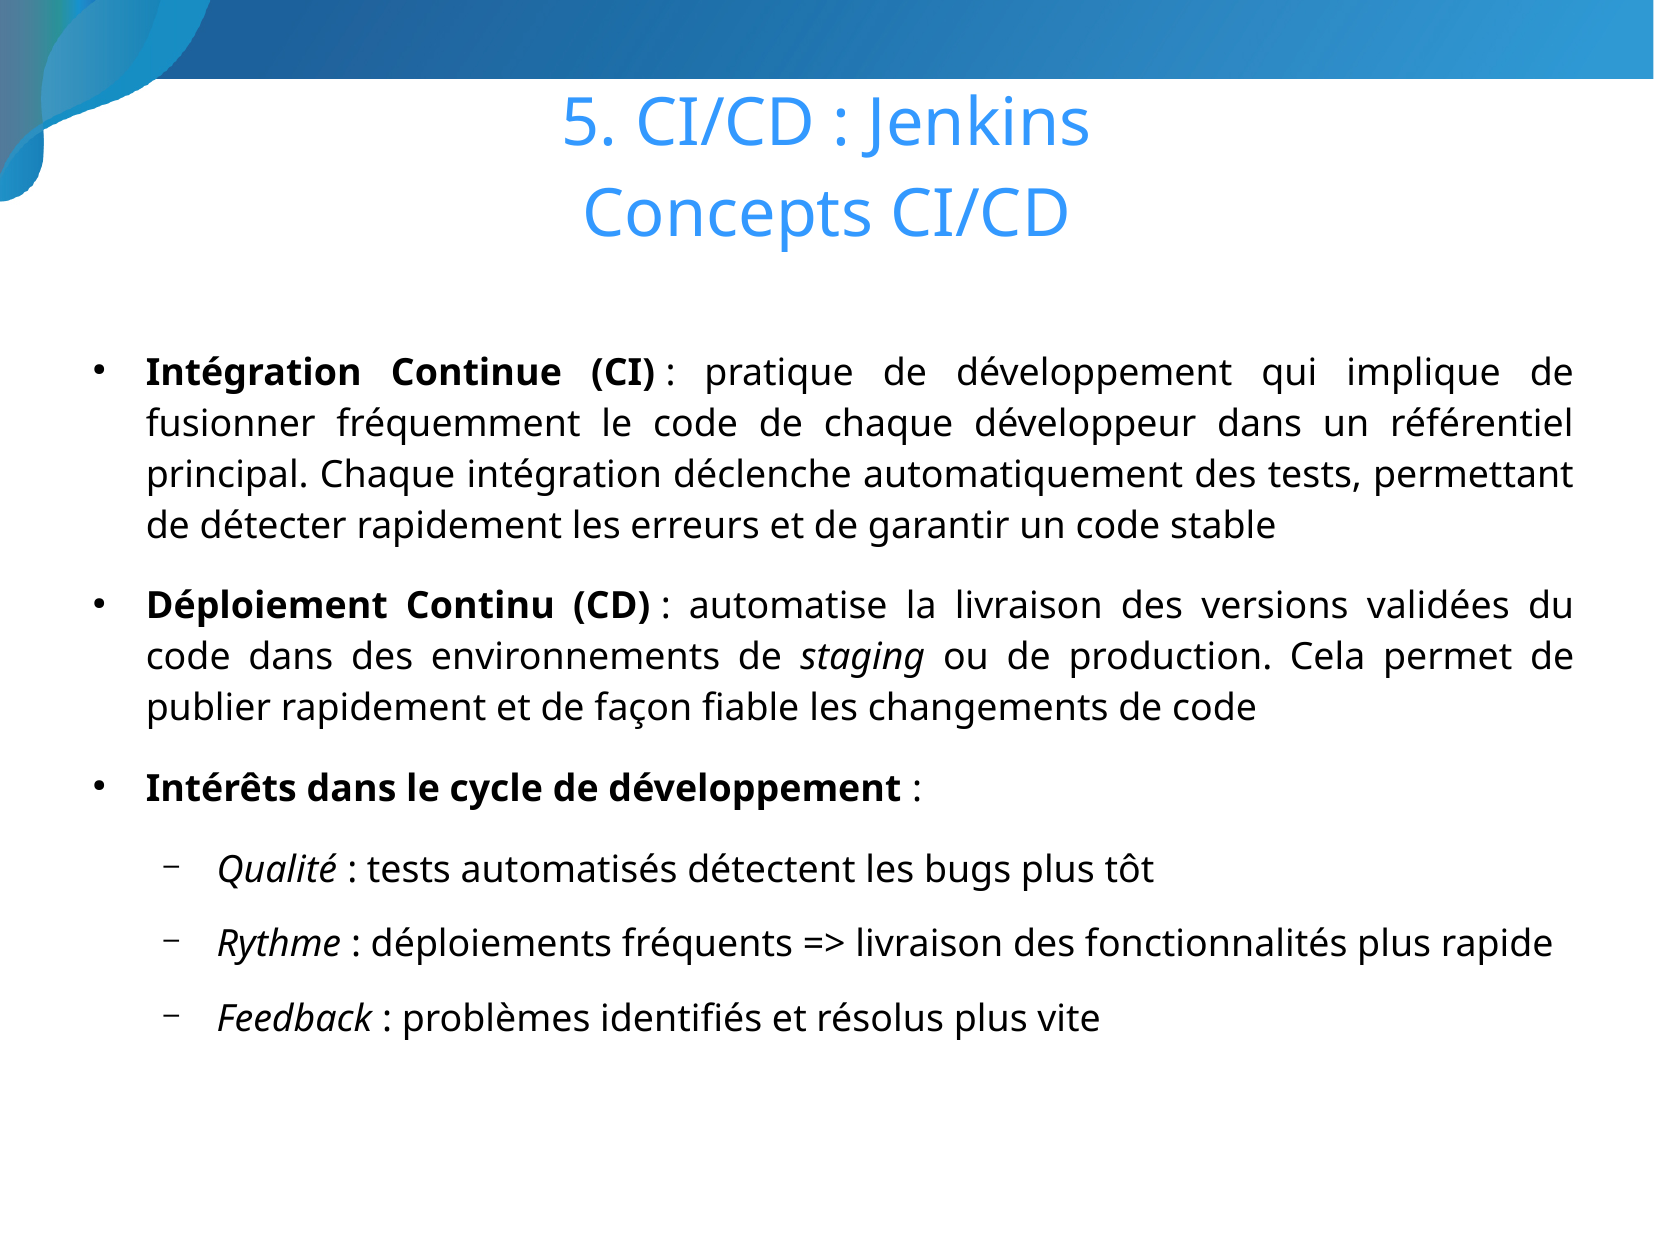

5. CI/CD : Jenkins
Concepts CI/CD
# Intégration Continue (CI) : pratique de développement qui implique de fusionner fréquemment le code de chaque développeur dans un référentiel principal. Chaque intégration déclenche automatiquement des tests, permettant de détecter rapidement les erreurs et de garantir un code stable
Déploiement Continu (CD) : automatise la livraison des versions validées du code dans des environnements de staging ou de production. Cela permet de publier rapidement et de façon fiable les changements de code
Intérêts dans le cycle de développement :
Qualité : tests automatisés détectent les bugs plus tôt
Rythme : déploiements fréquents => livraison des fonctionnalités plus rapide
Feedback : problèmes identifiés et résolus plus vite